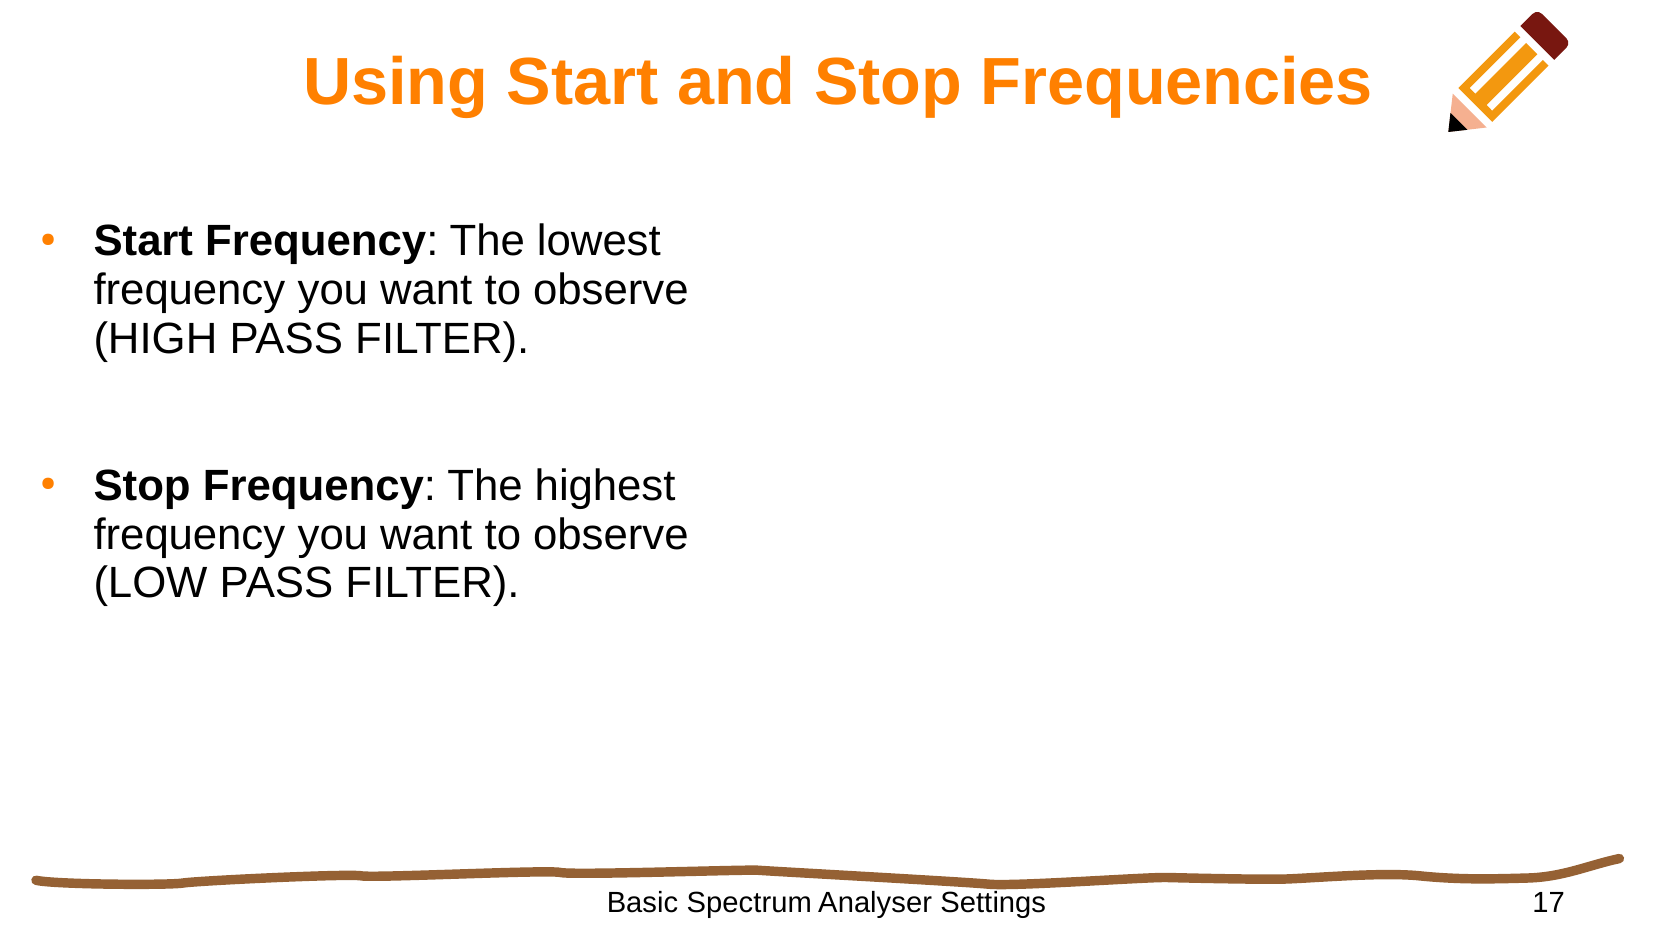

# Using Start and Stop Frequencies
Start Frequency: The lowest frequency you want to observe (HIGH PASS FILTER).
Stop Frequency: The highest frequency you want to observe (LOW PASS FILTER).
Basic Spectrum Analyser Settings
17